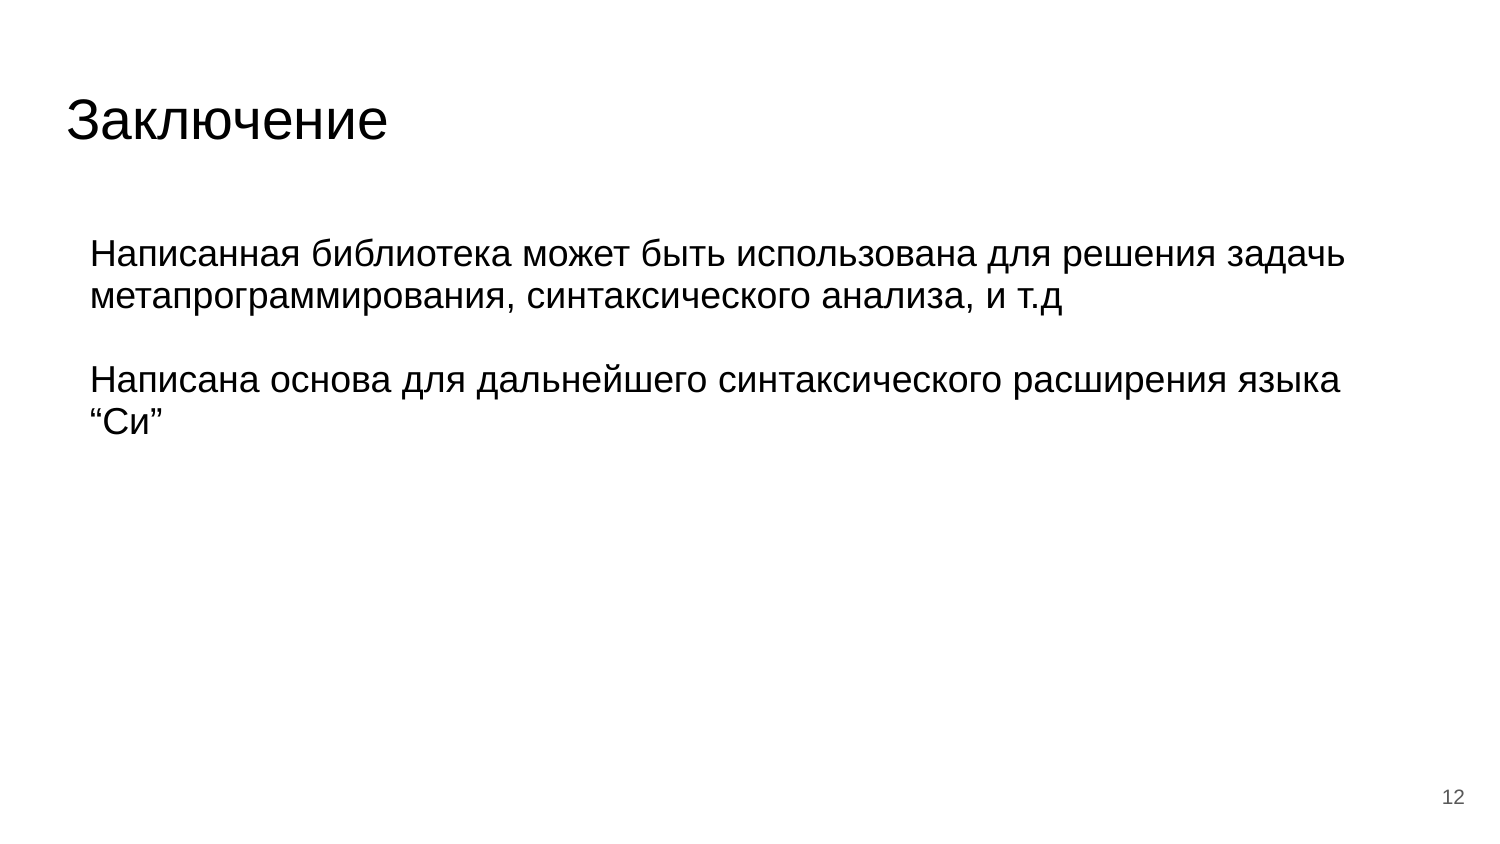

# Заключение
Написанная библиотека может быть использована для решения задачь метапрограммирования, синтаксического анализа, и т.д
Написана основа для дальнейшего синтаксического расширения языка “Си”
12